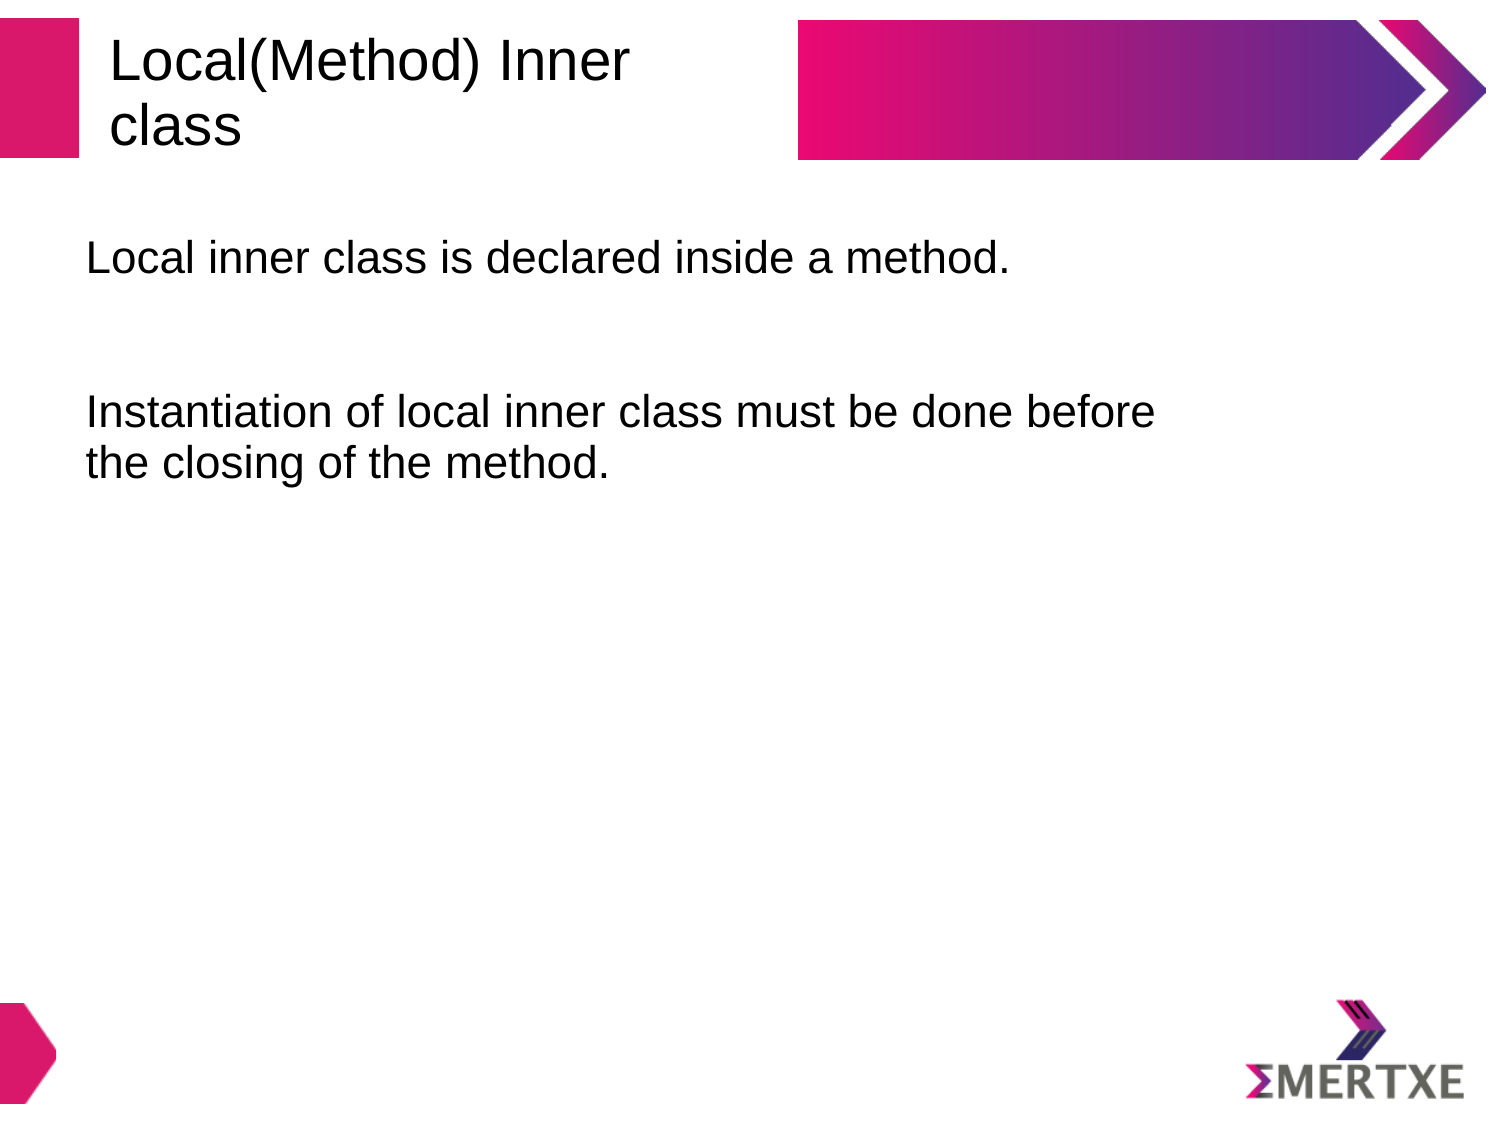

Local(Method) Inner class
Local inner class is declared inside a method.
Instantiation of local inner class must be done before the closing of the method.